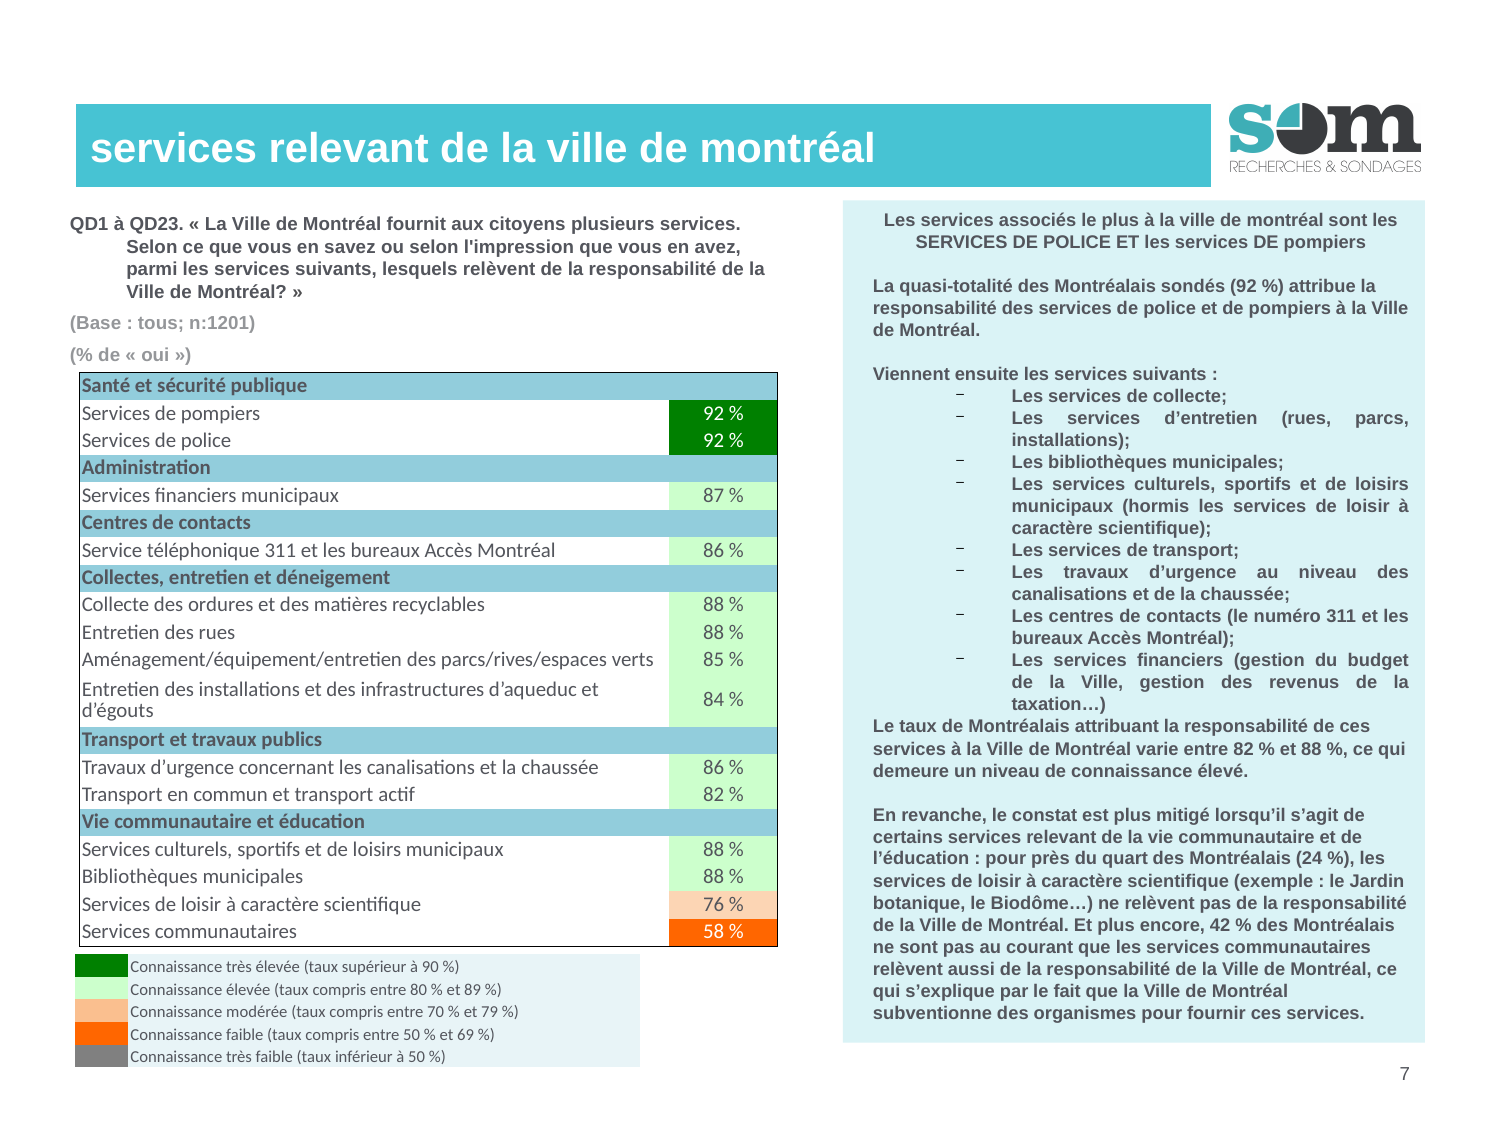

services relevant de la ville de montréal
# Les services associés le plus à la ville de montréal sont les SERVICES DE POLICE ET les services DE pompiers
La quasi-totalité des Montréalais sondés (92 %) attribue la responsabilité des services de police et de pompiers à la Ville de Montréal.
Viennent ensuite les services suivants :
Les services de collecte;
Les services d’entretien (rues, parcs, installations);
Les bibliothèques municipales;
Les services culturels, sportifs et de loisirs municipaux (hormis les services de loisir à caractère scientifique);
Les services de transport;
Les travaux d’urgence au niveau des canalisations et de la chaussée;
Les centres de contacts (le numéro 311 et les bureaux Accès Montréal);
Les services financiers (gestion du budget de la Ville, gestion des revenus de la taxation…)
Le taux de Montréalais attribuant la responsabilité de ces services à la Ville de Montréal varie entre 82 % et 88 %, ce qui demeure un niveau de connaissance élevé.
En revanche, le constat est plus mitigé lorsqu’il s’agit de certains services relevant de la vie communautaire et de l’éducation : pour près du quart des Montréalais (24 %), les services de loisir à caractère scientifique (exemple : le Jardin botanique, le Biodôme…) ne relèvent pas de la responsabilité de la Ville de Montréal. Et plus encore, 42 % des Montréalais ne sont pas au courant que les services communautaires relèvent aussi de la responsabilité de la Ville de Montréal, ce qui s’explique par le fait que la Ville de Montréal subventionne des organismes pour fournir ces services.
QD1 à QD23. « La Ville de Montréal fournit aux citoyens plusieurs services. Selon ce que vous en savez ou selon l'impression que vous en avez, parmi les services suivants, lesquels relèvent de la responsabilité de la Ville de Montréal? »
(Base : tous; n:1201)
(% de « oui »)
| Santé et sécurité publique | |
| --- | --- |
| Services de pompiers | 92 % |
| Services de police | 92 % |
| Administration | |
| Services financiers municipaux | 87 % |
| Centres de contacts | |
| Service téléphonique 311 et les bureaux Accès Montréal | 86 % |
| Collectes, entretien et déneigement | |
| Collecte des ordures et des matières recyclables | 88 % |
| Entretien des rues | 88 % |
| Aménagement/équipement/entretien des parcs/rives/espaces verts | 85 % |
| Entretien des installations et des infrastructures d’aqueduc et d’égouts | 84 % |
| Transport et travaux publics | |
| Travaux d’urgence concernant les canalisations et la chaussée | 86 % |
| Transport en commun et transport actif | 82 % |
| Vie communautaire et éducation | |
| Services culturels, sportifs et de loisirs municipaux | 88 % |
| Bibliothèques municipales | 88 % |
| Services de loisir à caractère scientifique | 76 % |
| Services communautaires | 58 % |
| | Connaissance très élevée (taux supérieur à 90 %) |
| --- | --- |
| | Connaissance élevée (taux compris entre 80 % et 89 %) |
| | Connaissance modérée (taux compris entre 70 % et 79 %) |
| | Connaissance faible (taux compris entre 50 % et 69 %) |
| | Connaissance très faible (taux inférieur à 50 %) |